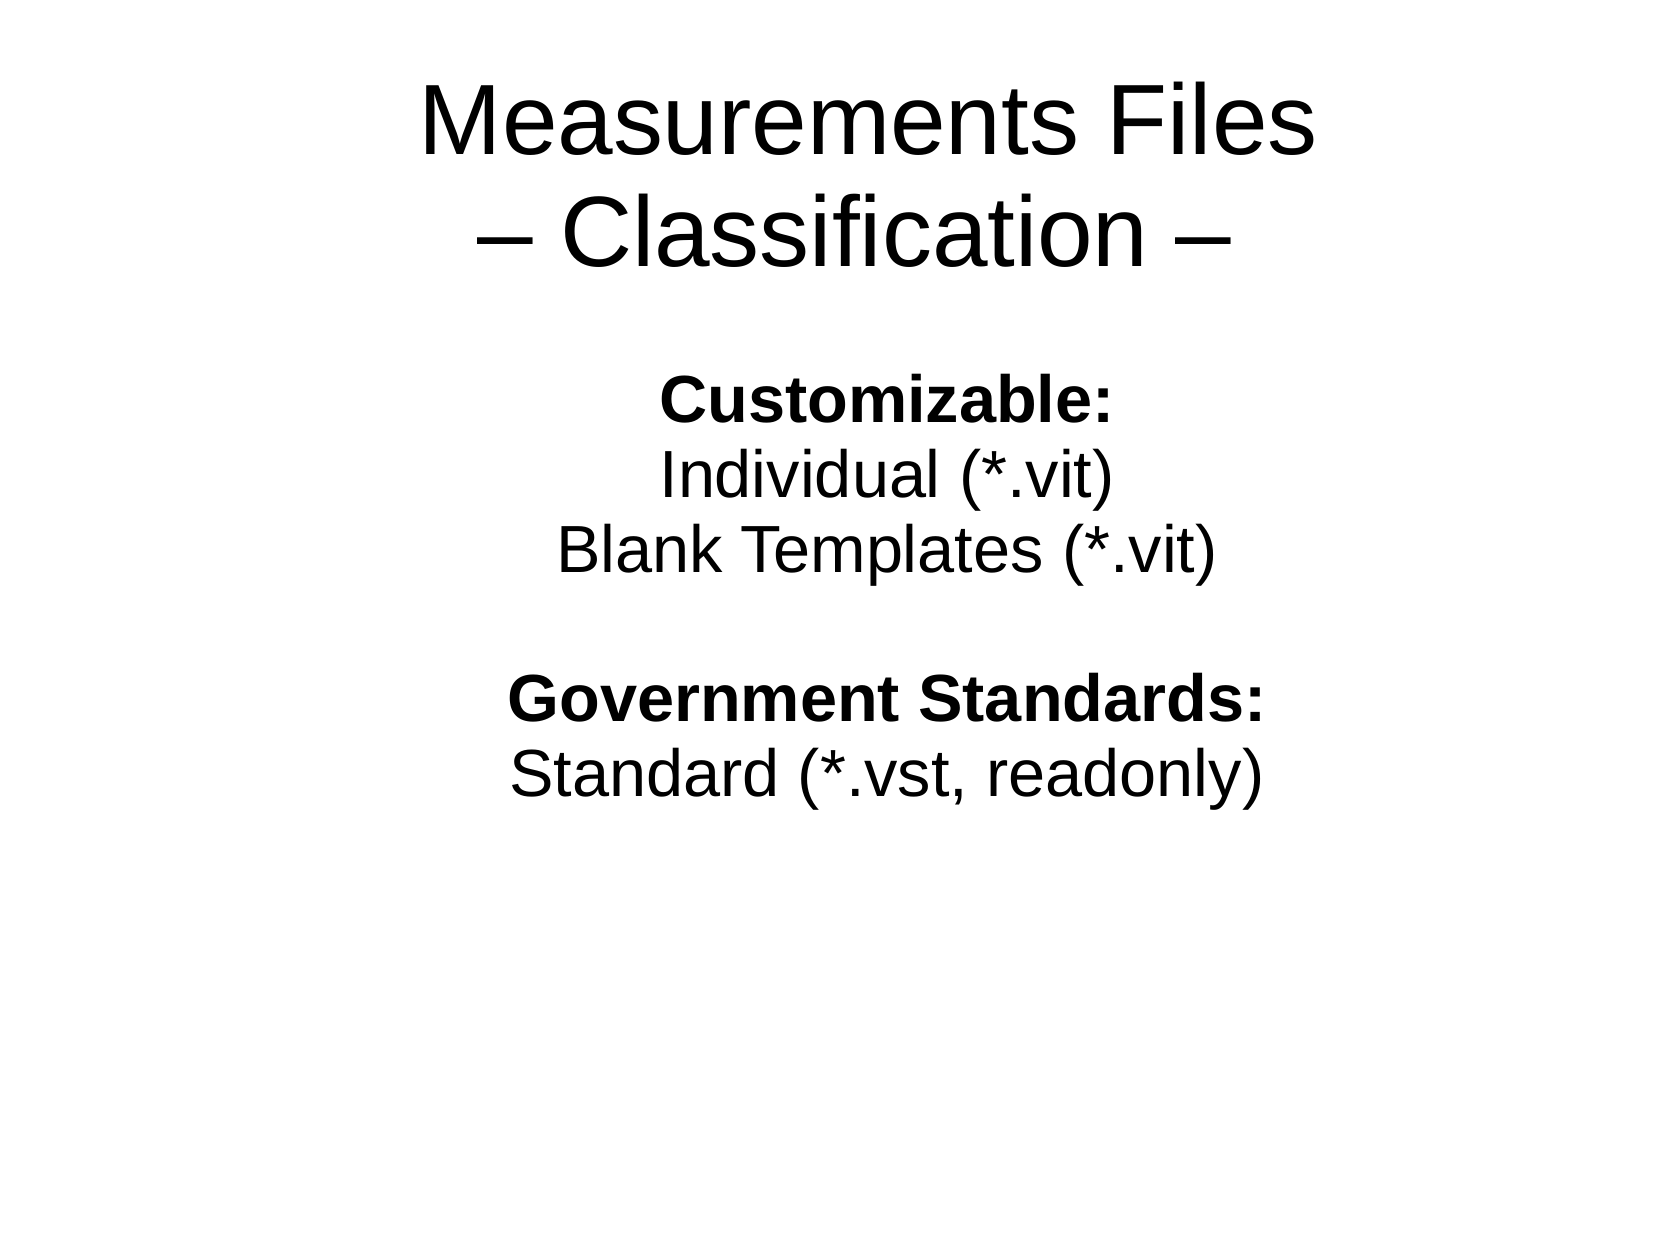

Measurements Files
– Classification –
Customizable:
Individual (*.vit)
Blank Templates (*.vit)
Government Standards:
Standard (*.vst, readonly)